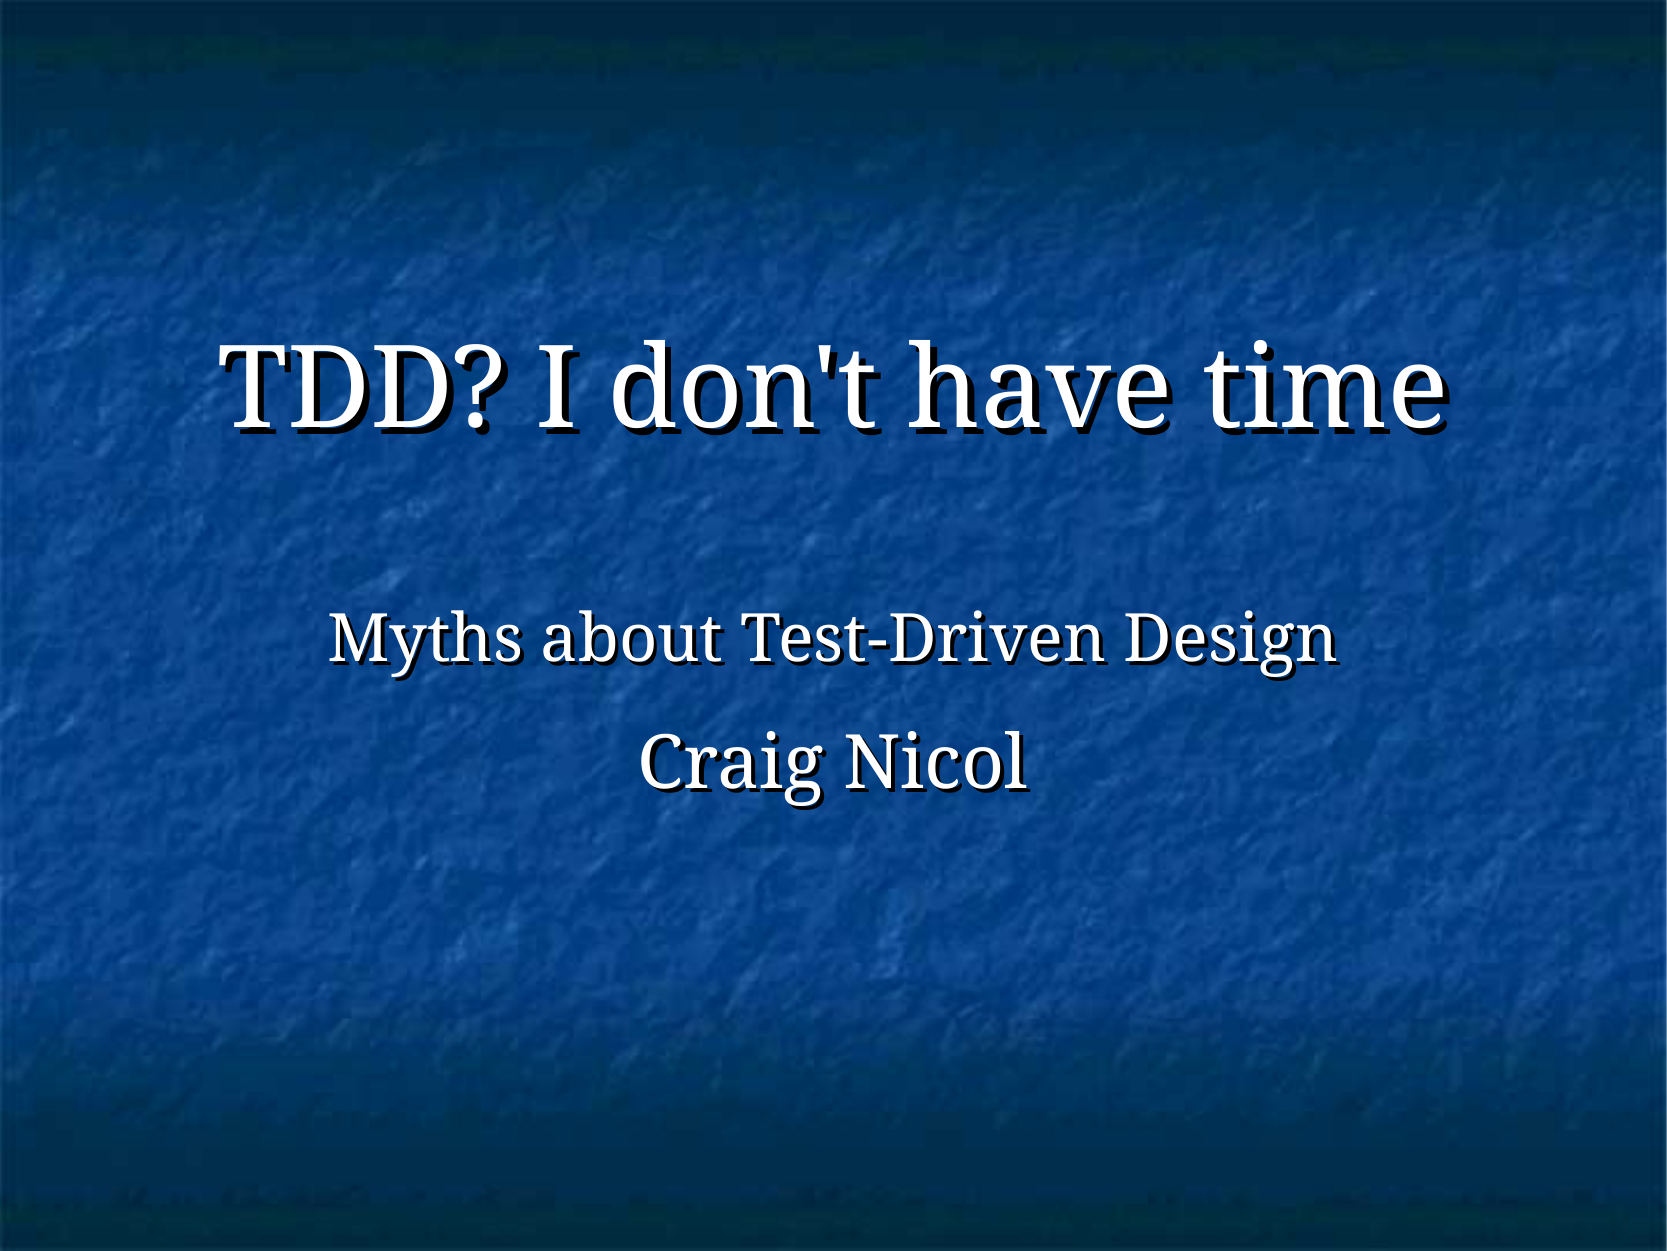

# TDD? I don't have time Myths about Test-Driven Design
Craig Nicol